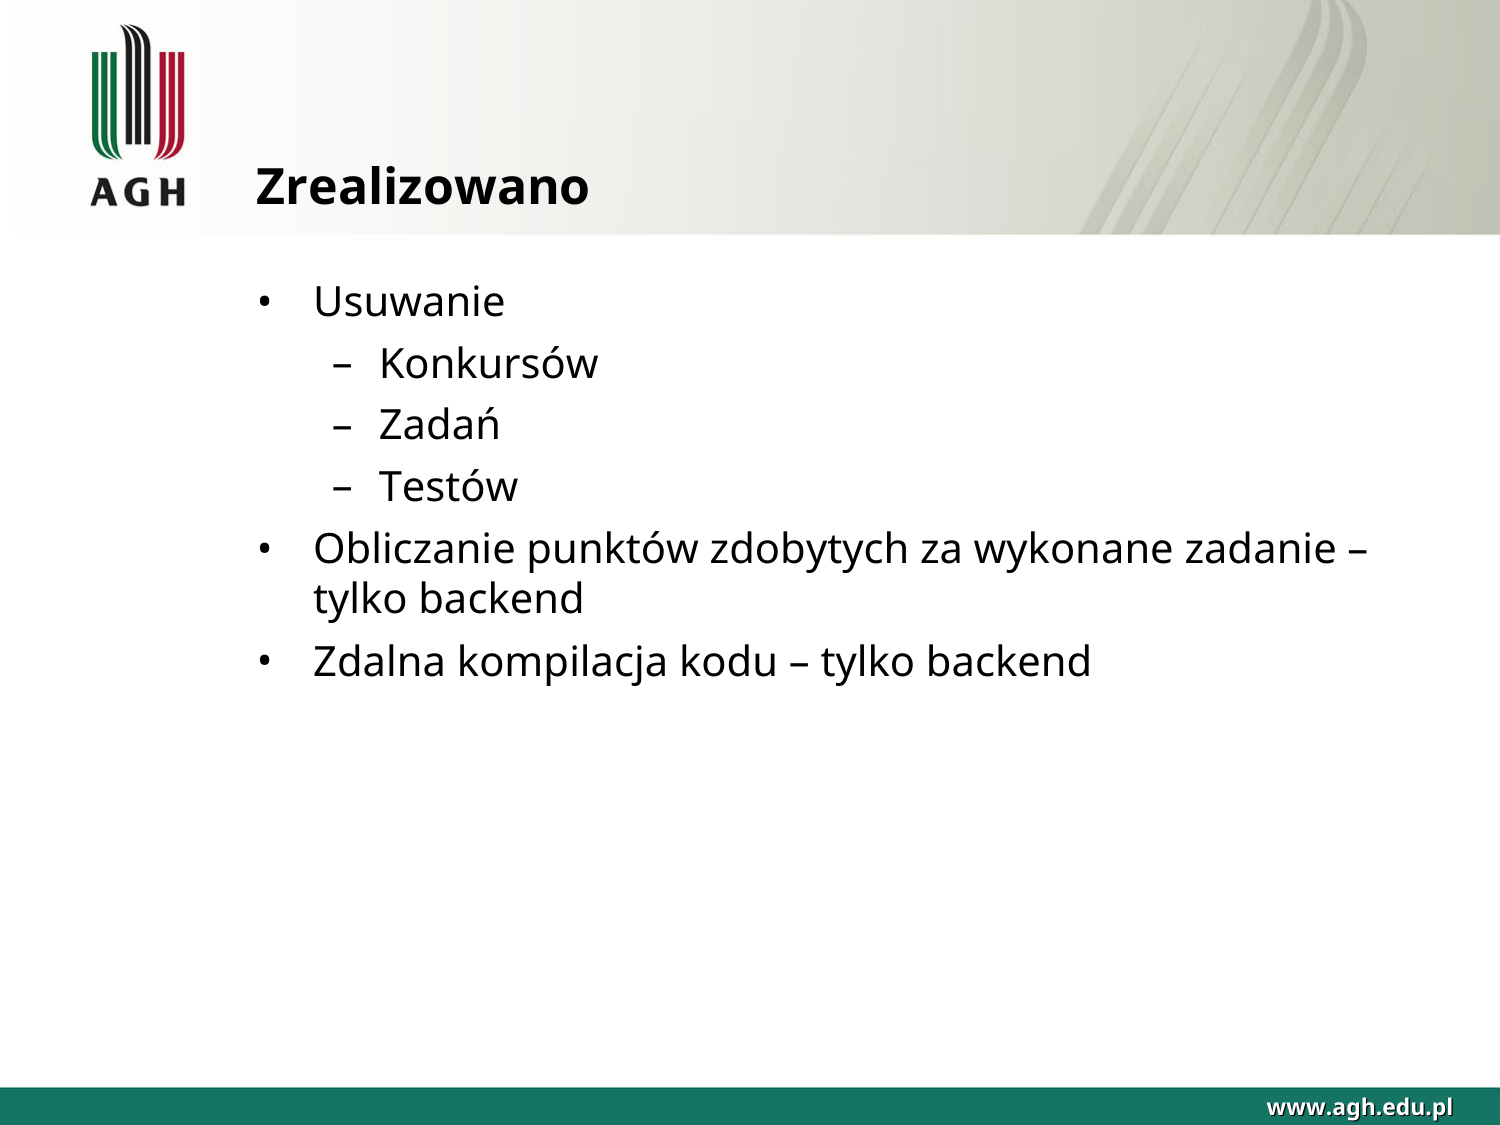

# Zrealizowano
Usuwanie
Konkursów
Zadań
Testów
Obliczanie punktów zdobytych za wykonane zadanie – tylko backend
Zdalna kompilacja kodu – tylko backend
www.agh.edu.pl